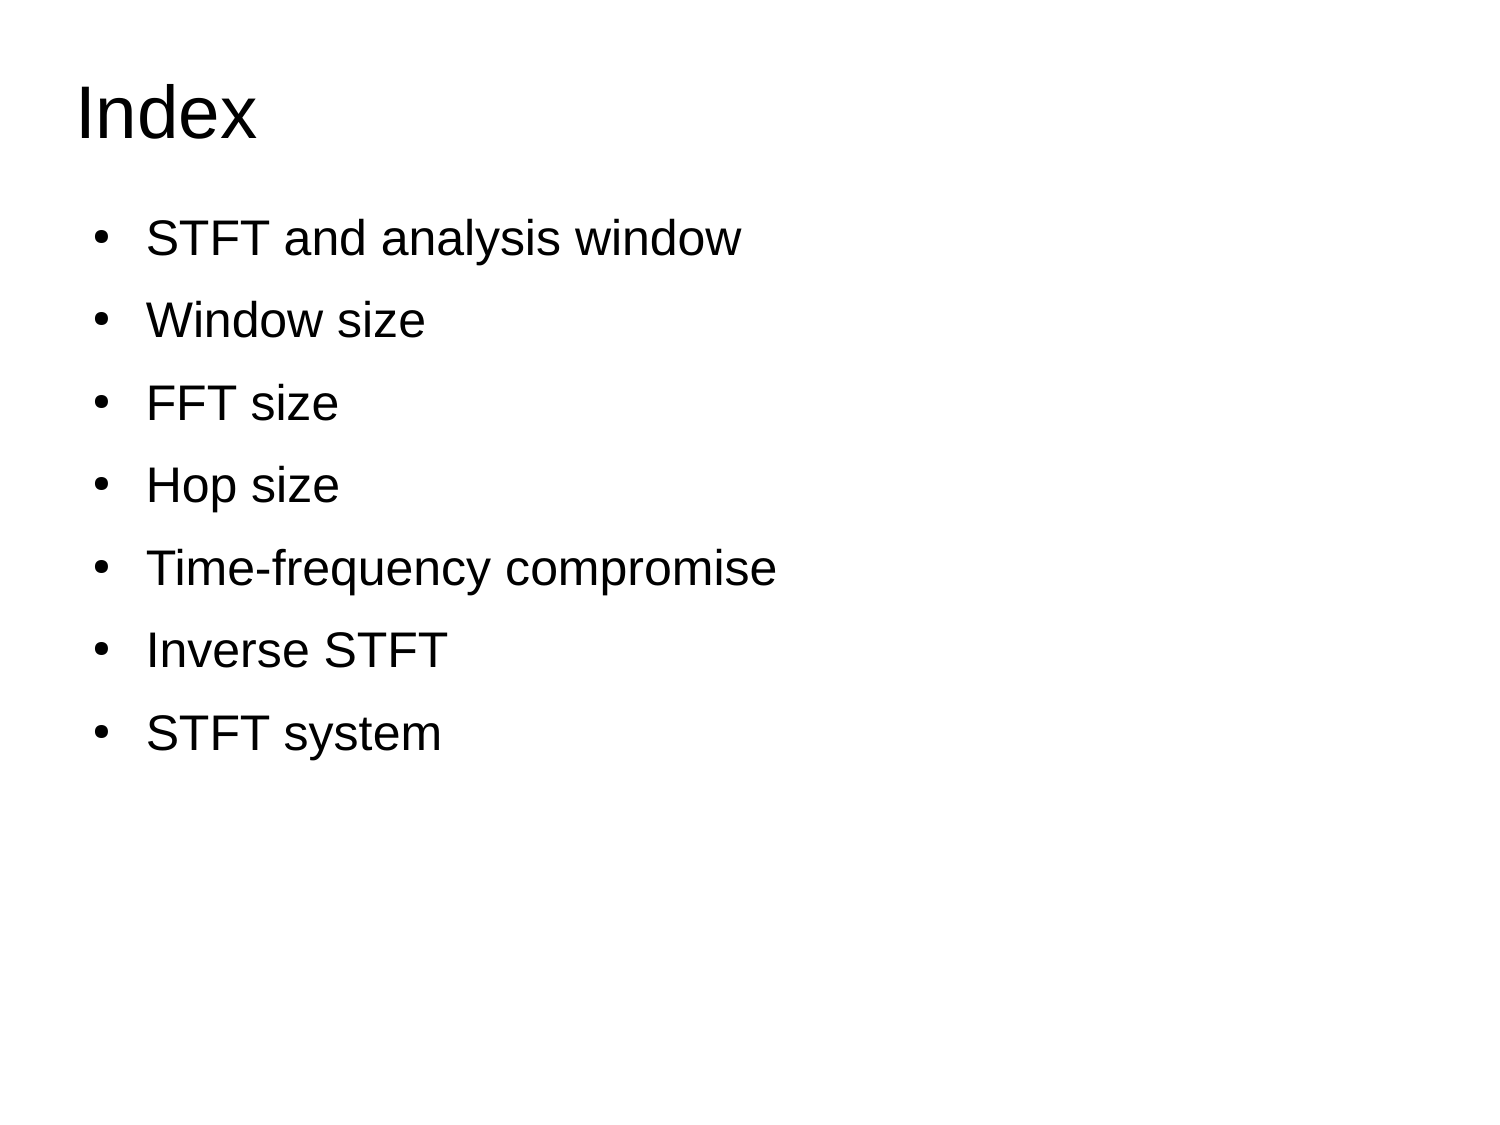

# Index
STFT and analysis window
Window size
FFT size
Hop size
Time-frequency compromise
Inverse STFT
STFT system